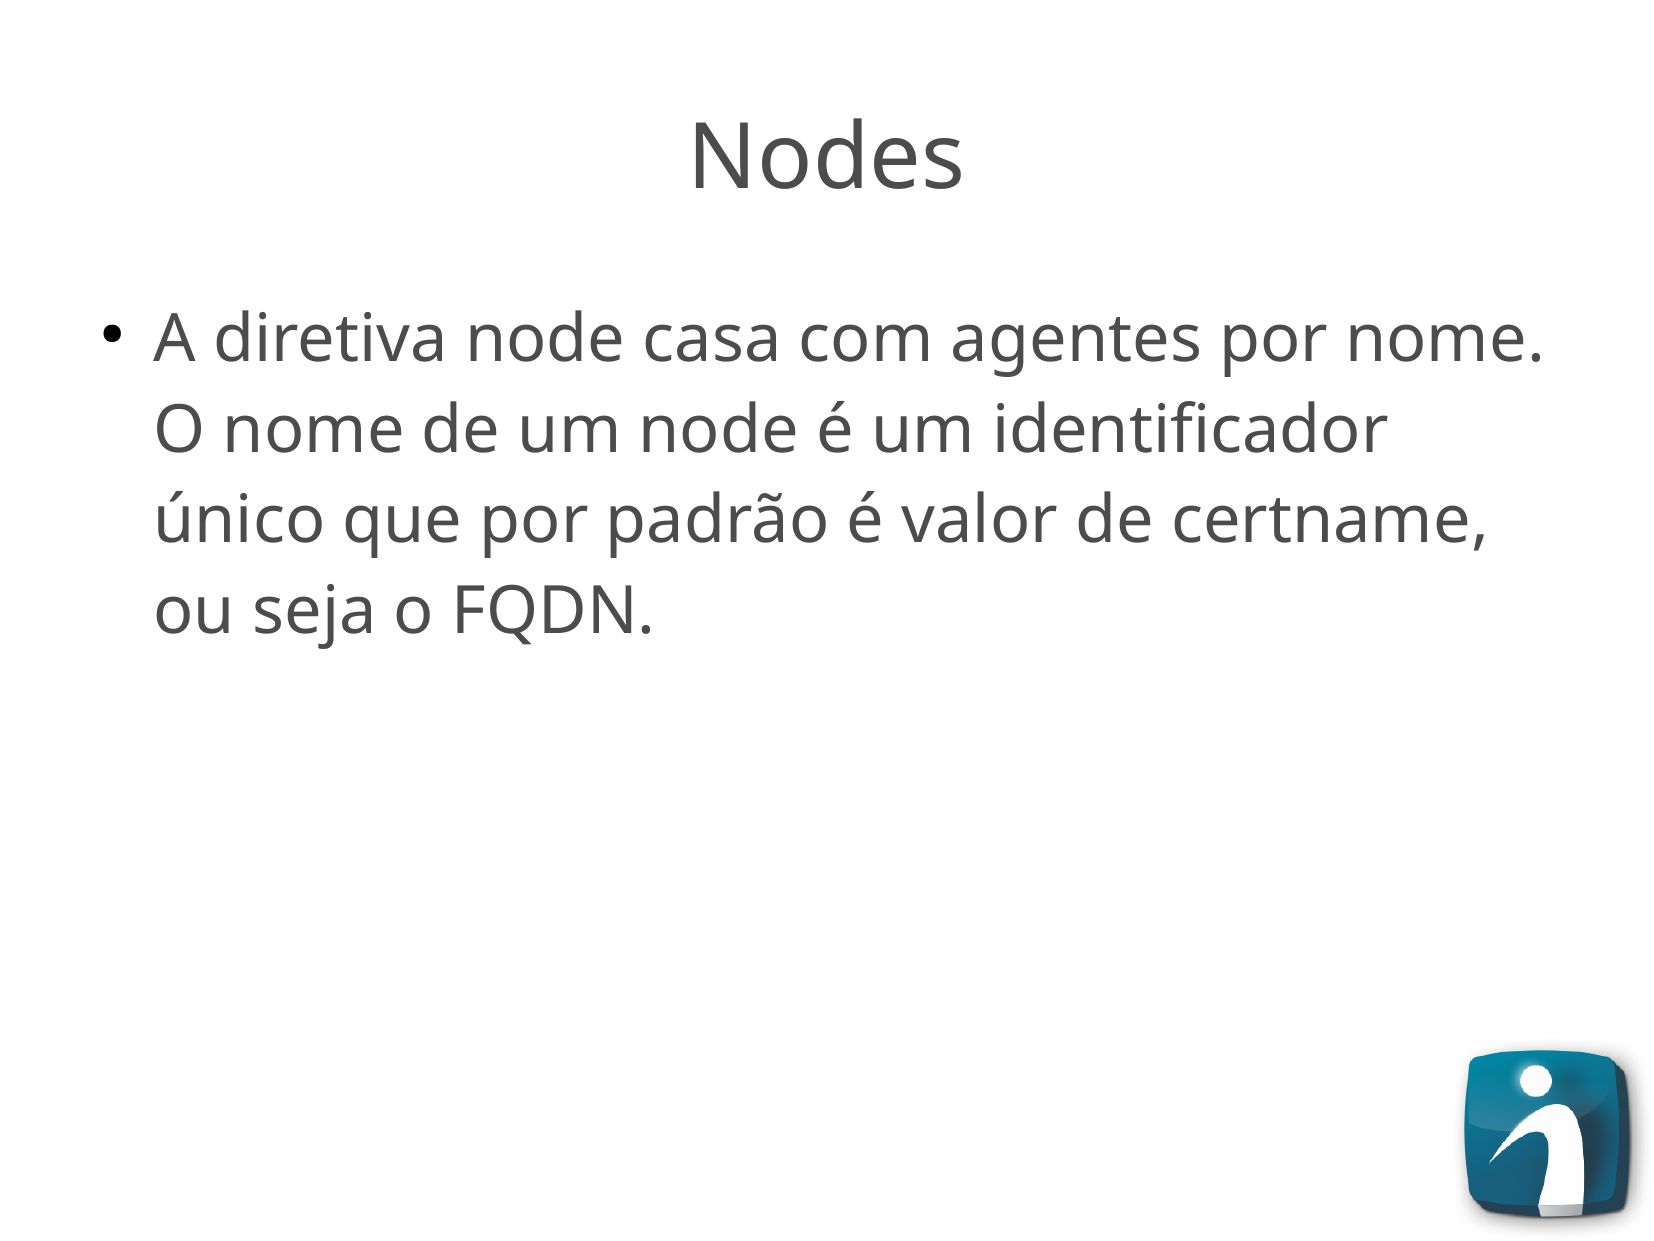

# Nodes
A diretiva node casa com agentes por nome. O nome de um node é um identificador único que por padrão é valor de certname, ou seja o FQDN.